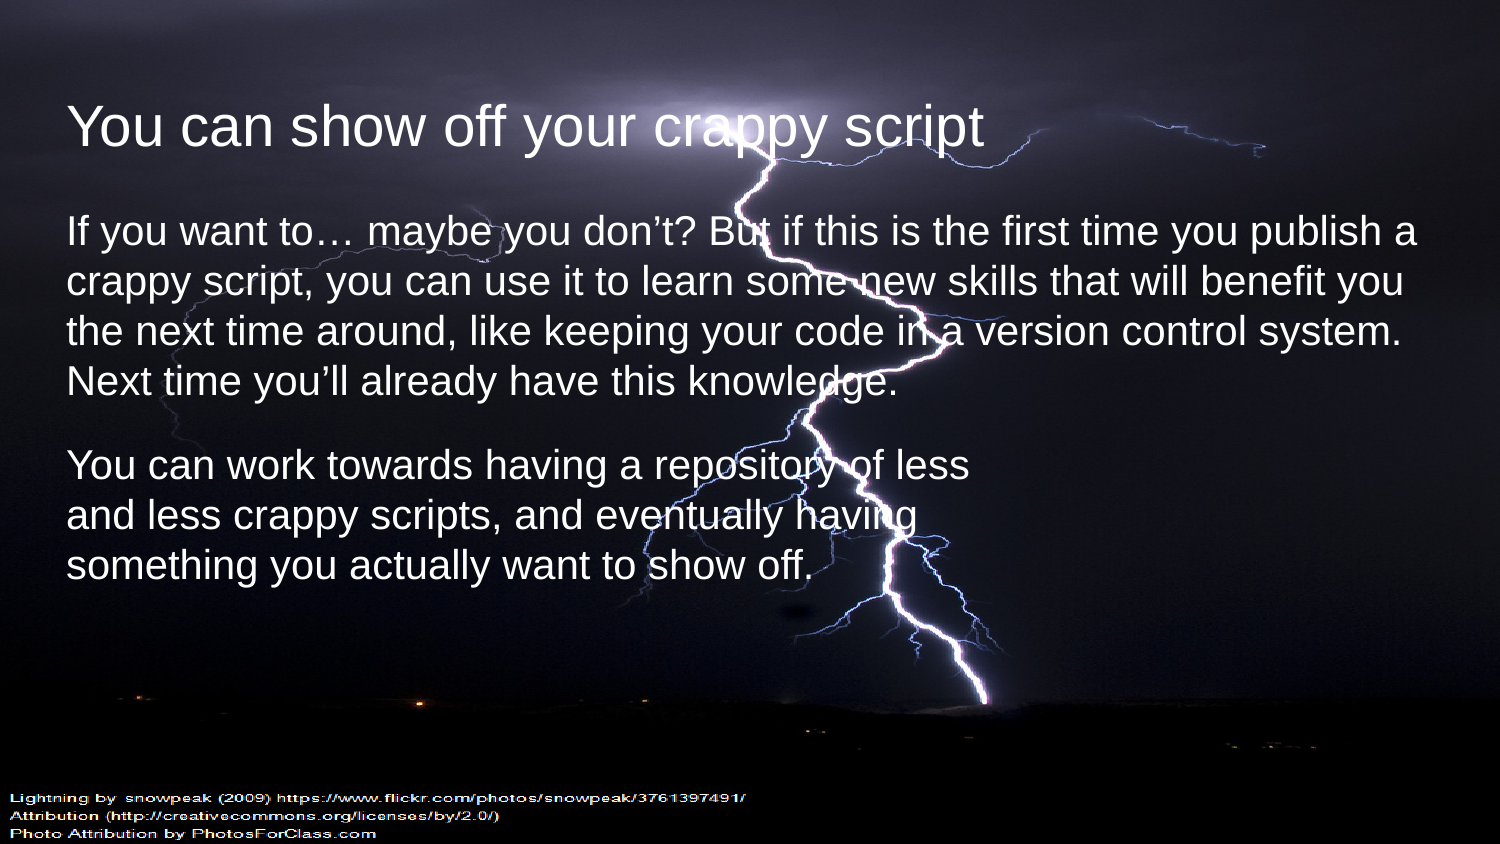

# You can show off your crappy script
If you want to… maybe you don’t? But if this is the first time you publish a crappy script, you can use it to learn some new skills that will benefit you the next time around, like keeping your code in a version control system. Next time you’ll already have this knowledge.
You can work towards having a repository of less
and less crappy scripts, and eventually having
something you actually want to show off.